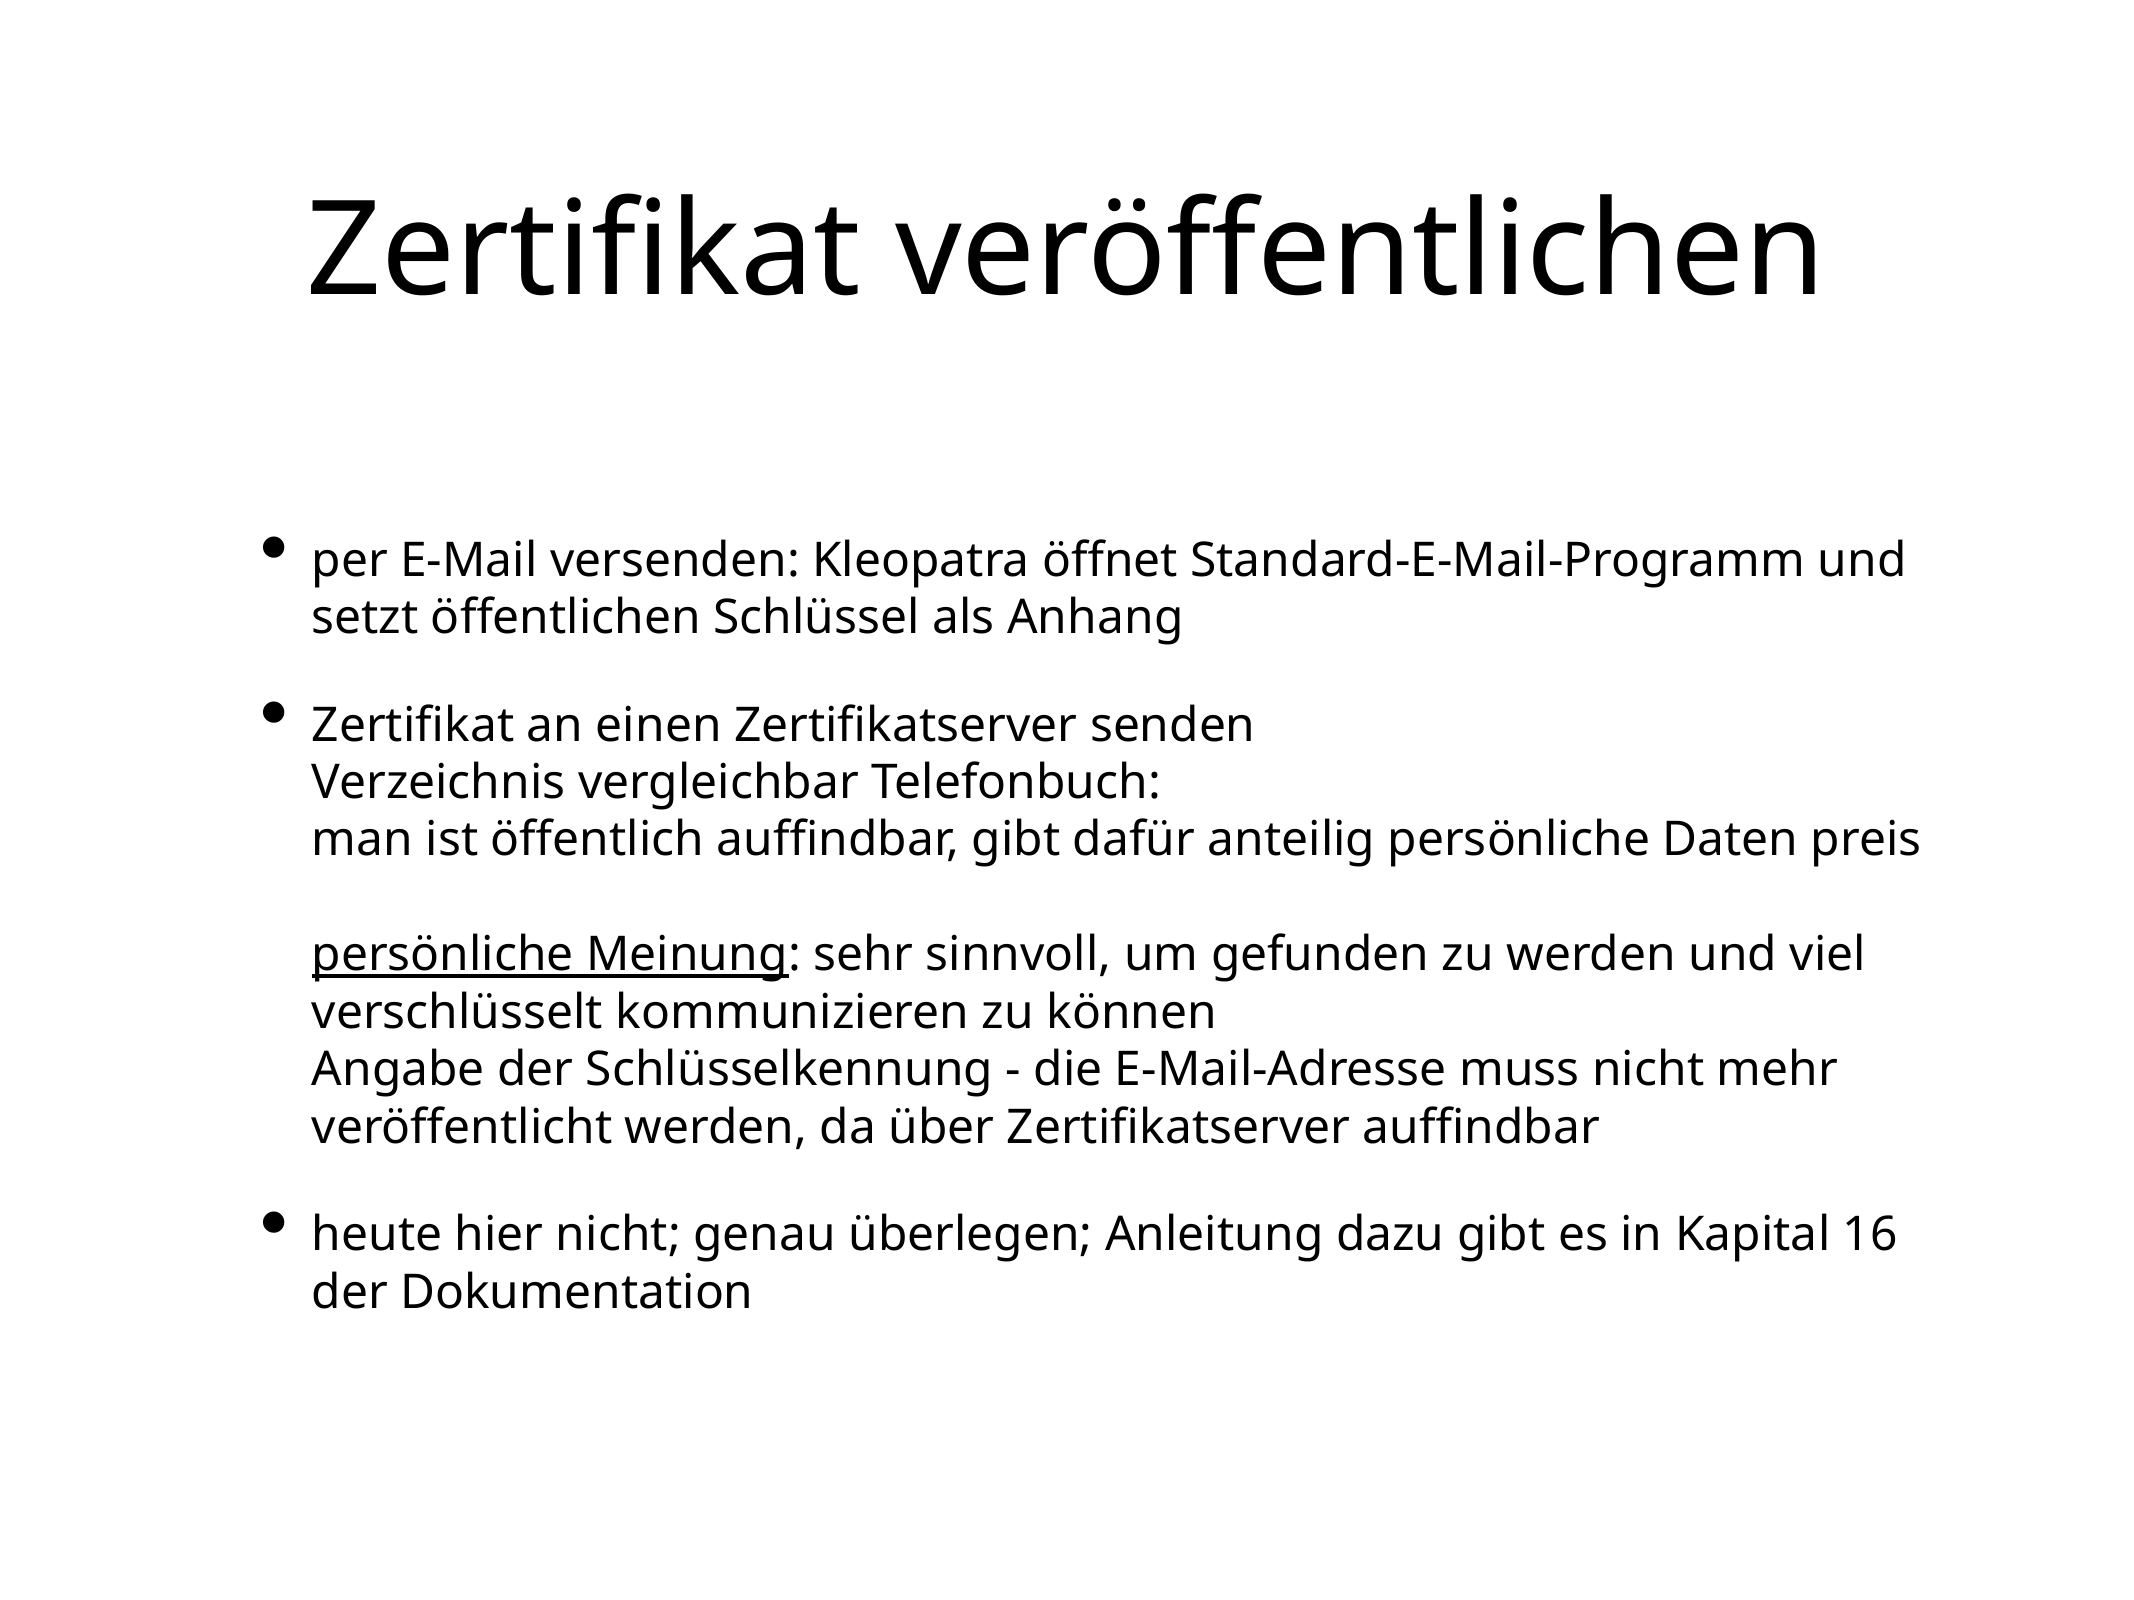

# Zertifikat veröffentlichen
per E-Mail versenden: Kleopatra öffnet Standard-E-Mail-Programm und setzt öffentlichen Schlüssel als Anhang
Zertifikat an einen Zertifikatserver senden
Verzeichnis vergleichbar Telefonbuch:
man ist öffentlich auffindbar, gibt dafür anteilig persönliche Daten preis
persönliche Meinung: sehr sinnvoll, um gefunden zu werden und viel verschlüsselt kommunizieren zu können
Angabe der Schlüsselkennung - die E-Mail-Adresse muss nicht mehr veröffentlicht werden, da über Zertifikatserver auffindbar
heute hier nicht; genau überlegen; Anleitung dazu gibt es in Kapital 16 der Dokumentation